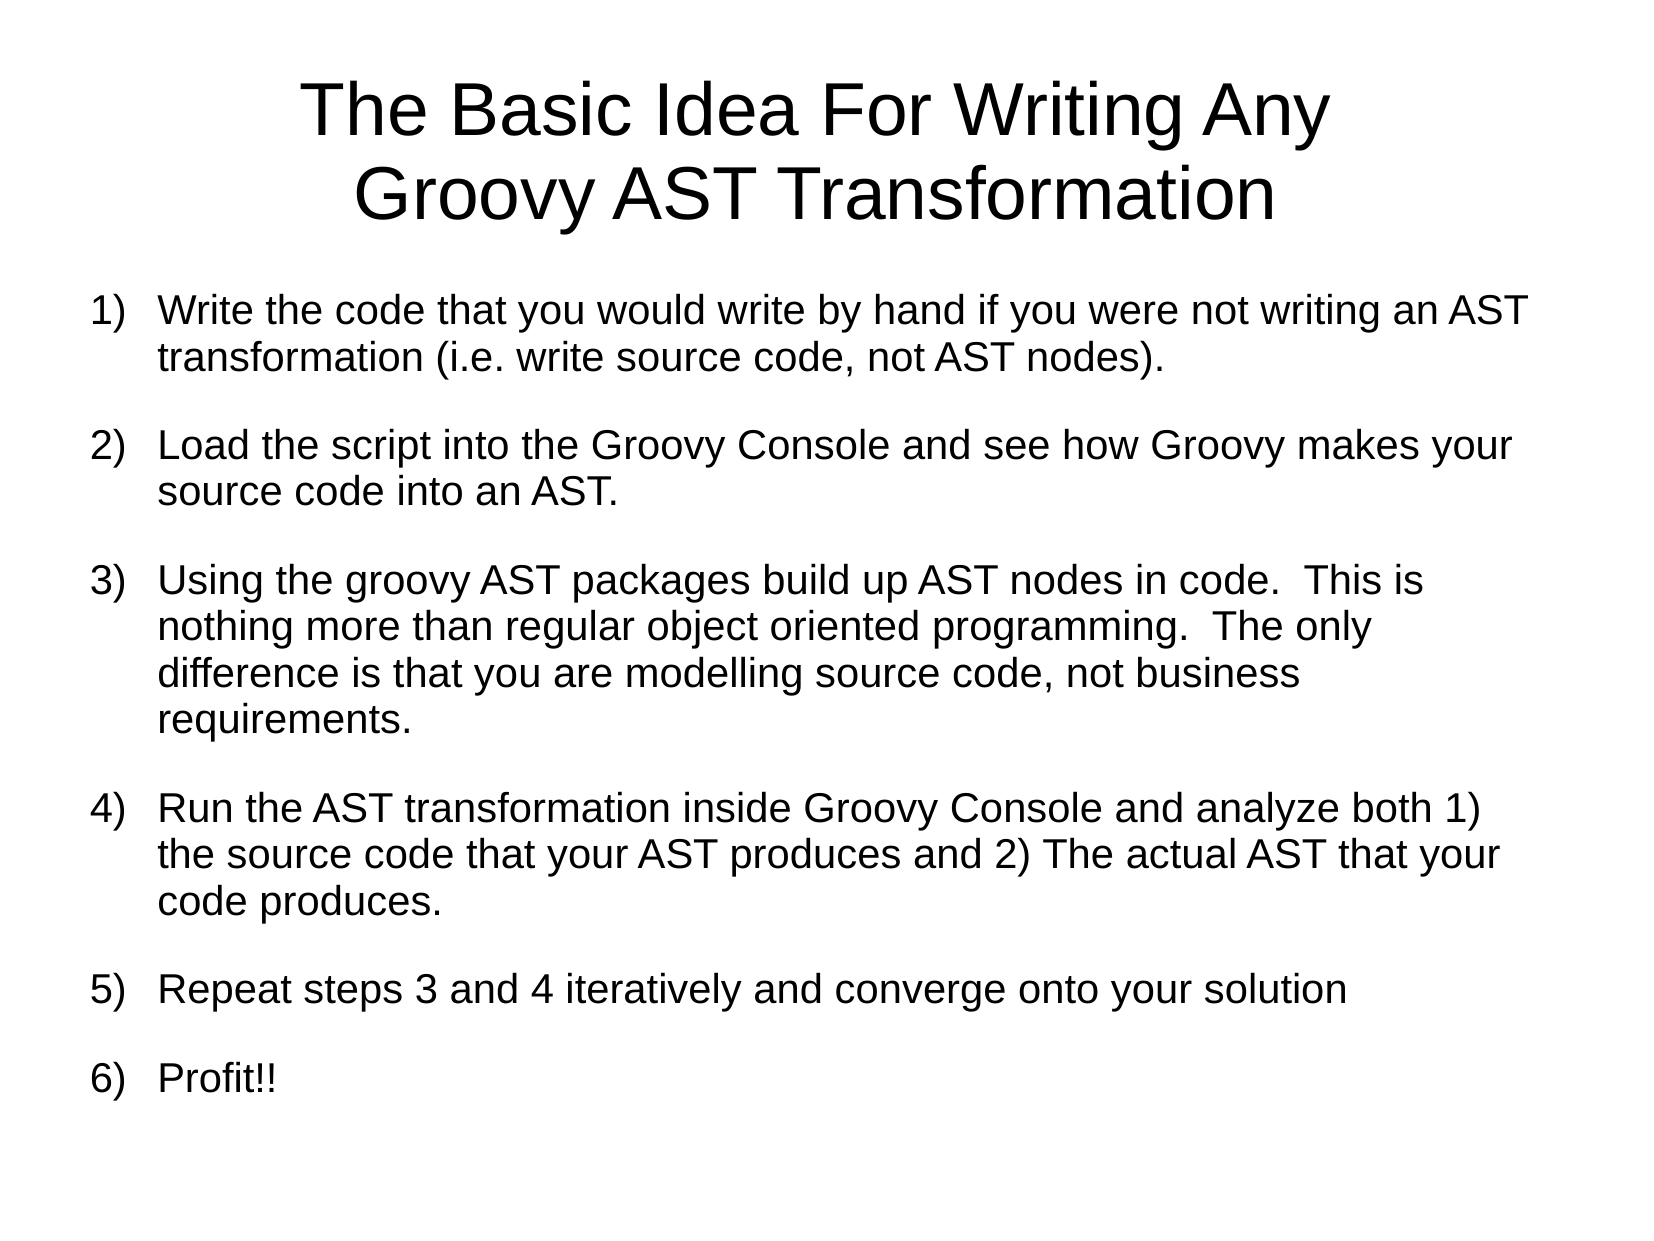

The Basic Idea For Writing Any Groovy AST Transformation
Write the code that you would write by hand if you were not writing an AST transformation (i.e. write source code, not AST nodes).
Load the script into the Groovy Console and see how Groovy makes your source code into an AST.
Using the groovy AST packages build up AST nodes in code. This is nothing more than regular object oriented programming. The only difference is that you are modelling source code, not business requirements.
Run the AST transformation inside Groovy Console and analyze both 1) the source code that your AST produces and 2) The actual AST that your code produces.
Repeat steps 3 and 4 iteratively and converge onto your solution
Profit!!